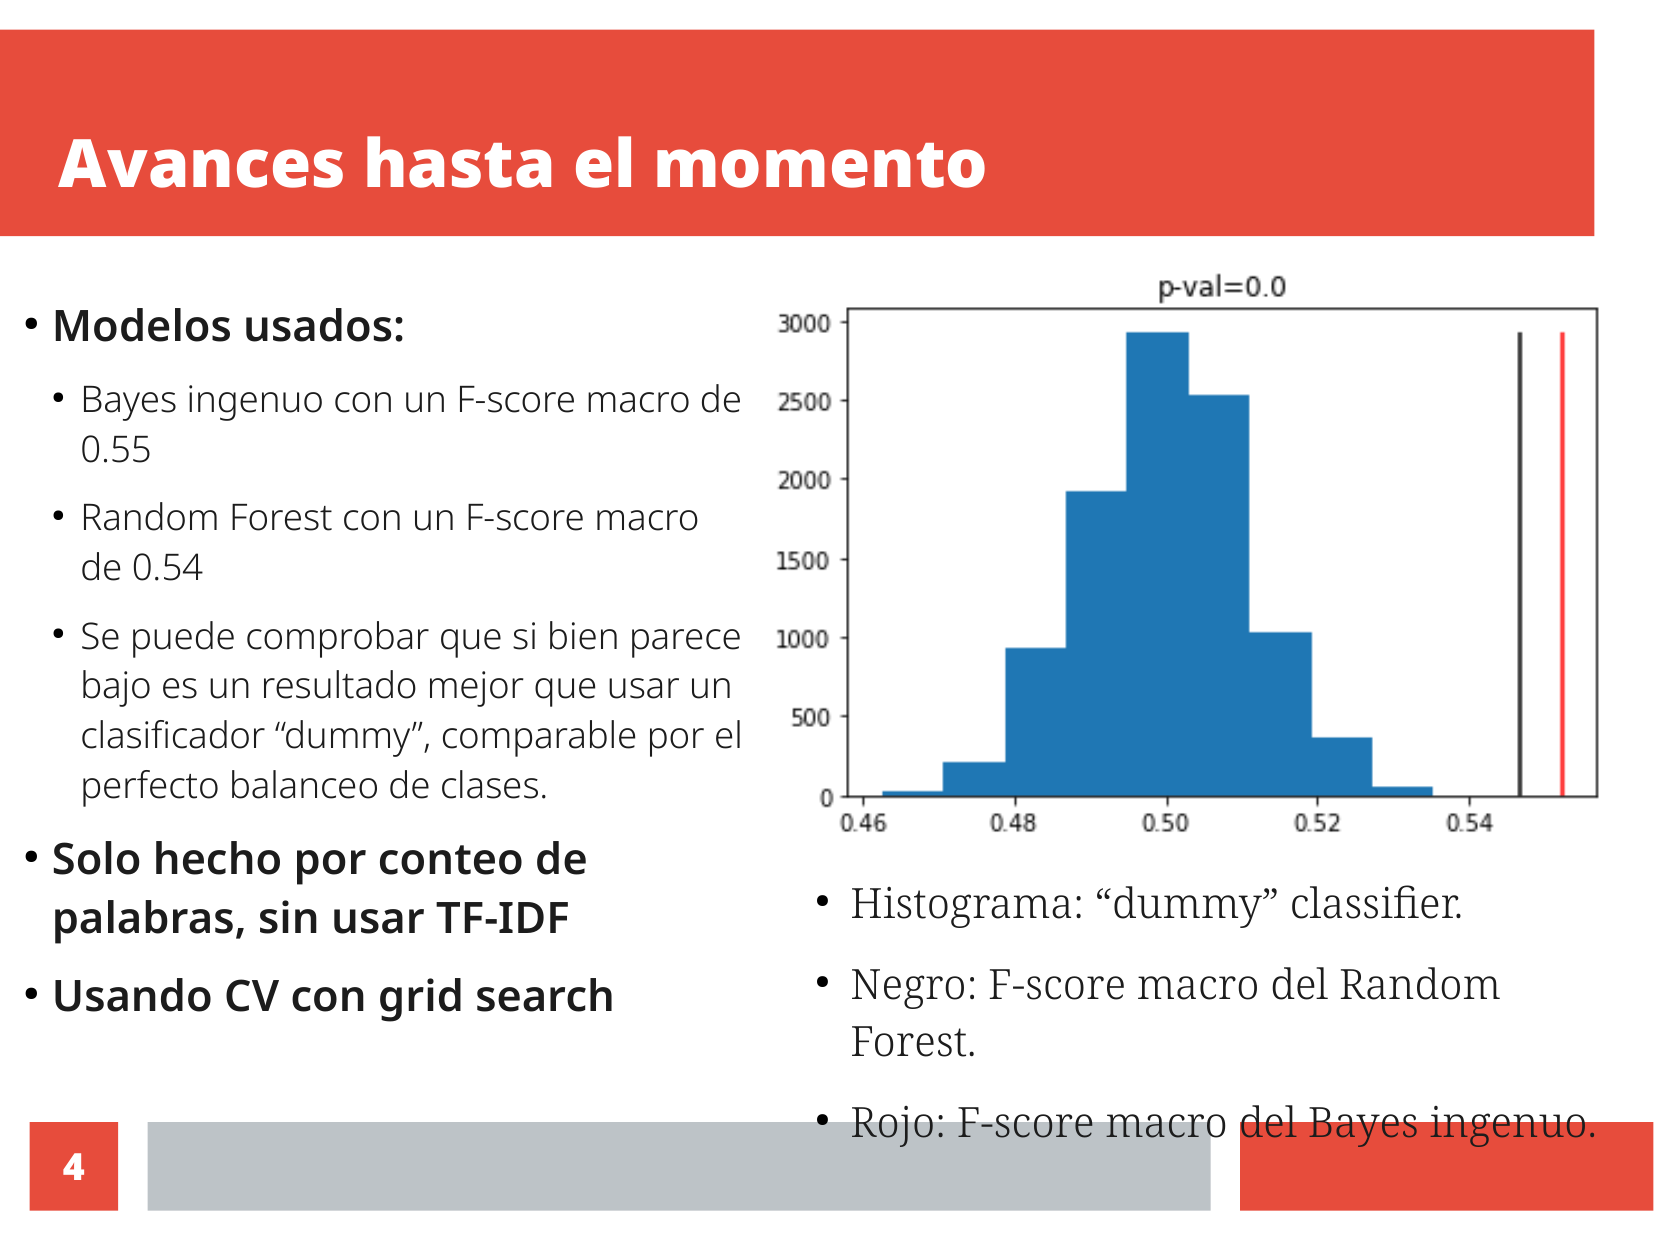

# Avances hasta el momento
Modelos usados:
Bayes ingenuo con un F-score macro de 0.55
Random Forest con un F-score macro de 0.54
Se puede comprobar que si bien parece bajo es un resultado mejor que usar un clasificador “dummy”, comparable por el perfecto balanceo de clases.
Solo hecho por conteo de palabras, sin usar TF-IDF
Usando CV con grid search
Histograma: “dummy” classifier.
Negro: F-score macro del Random Forest.
Rojo: F-score macro del Bayes ingenuo.
4